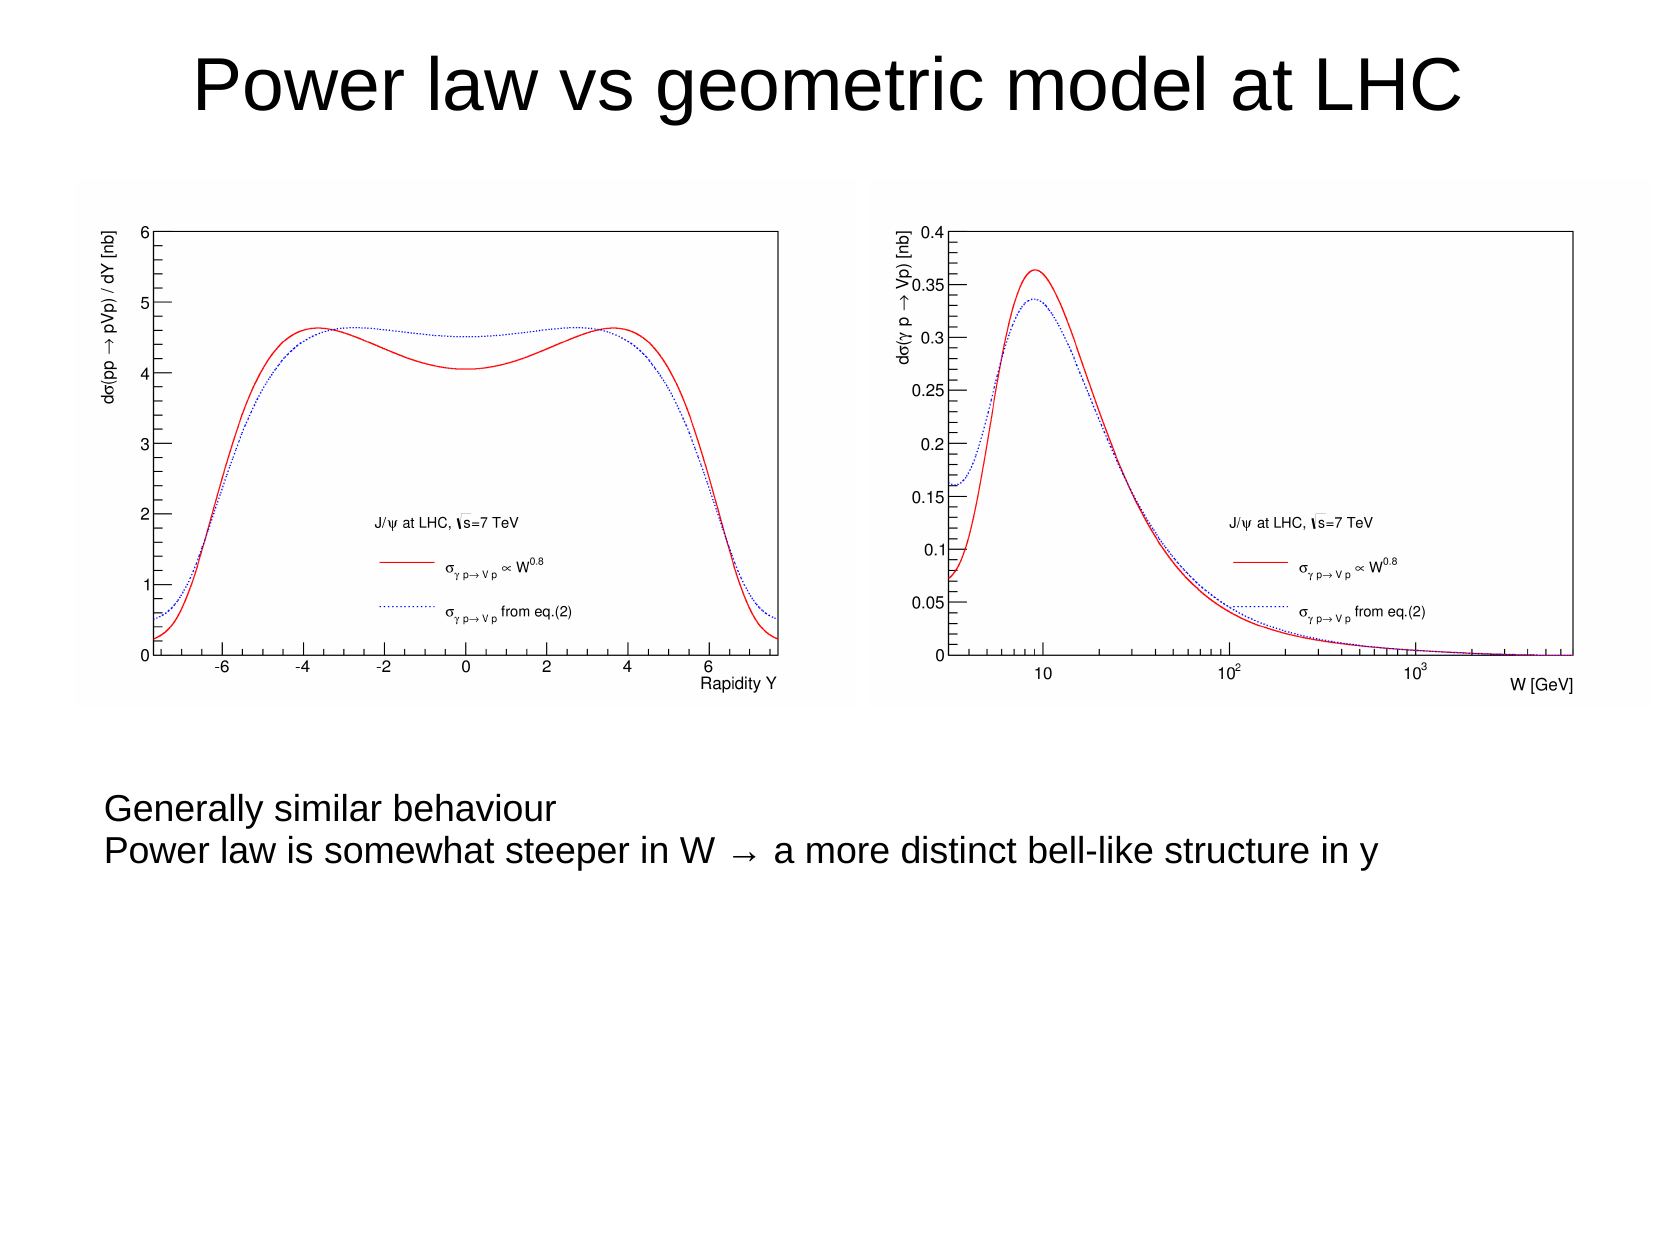

# Power law vs geometric model at LHC
Generally similar behaviour
Power law is somewhat steeper in W → a more distinct bell-like structure in y